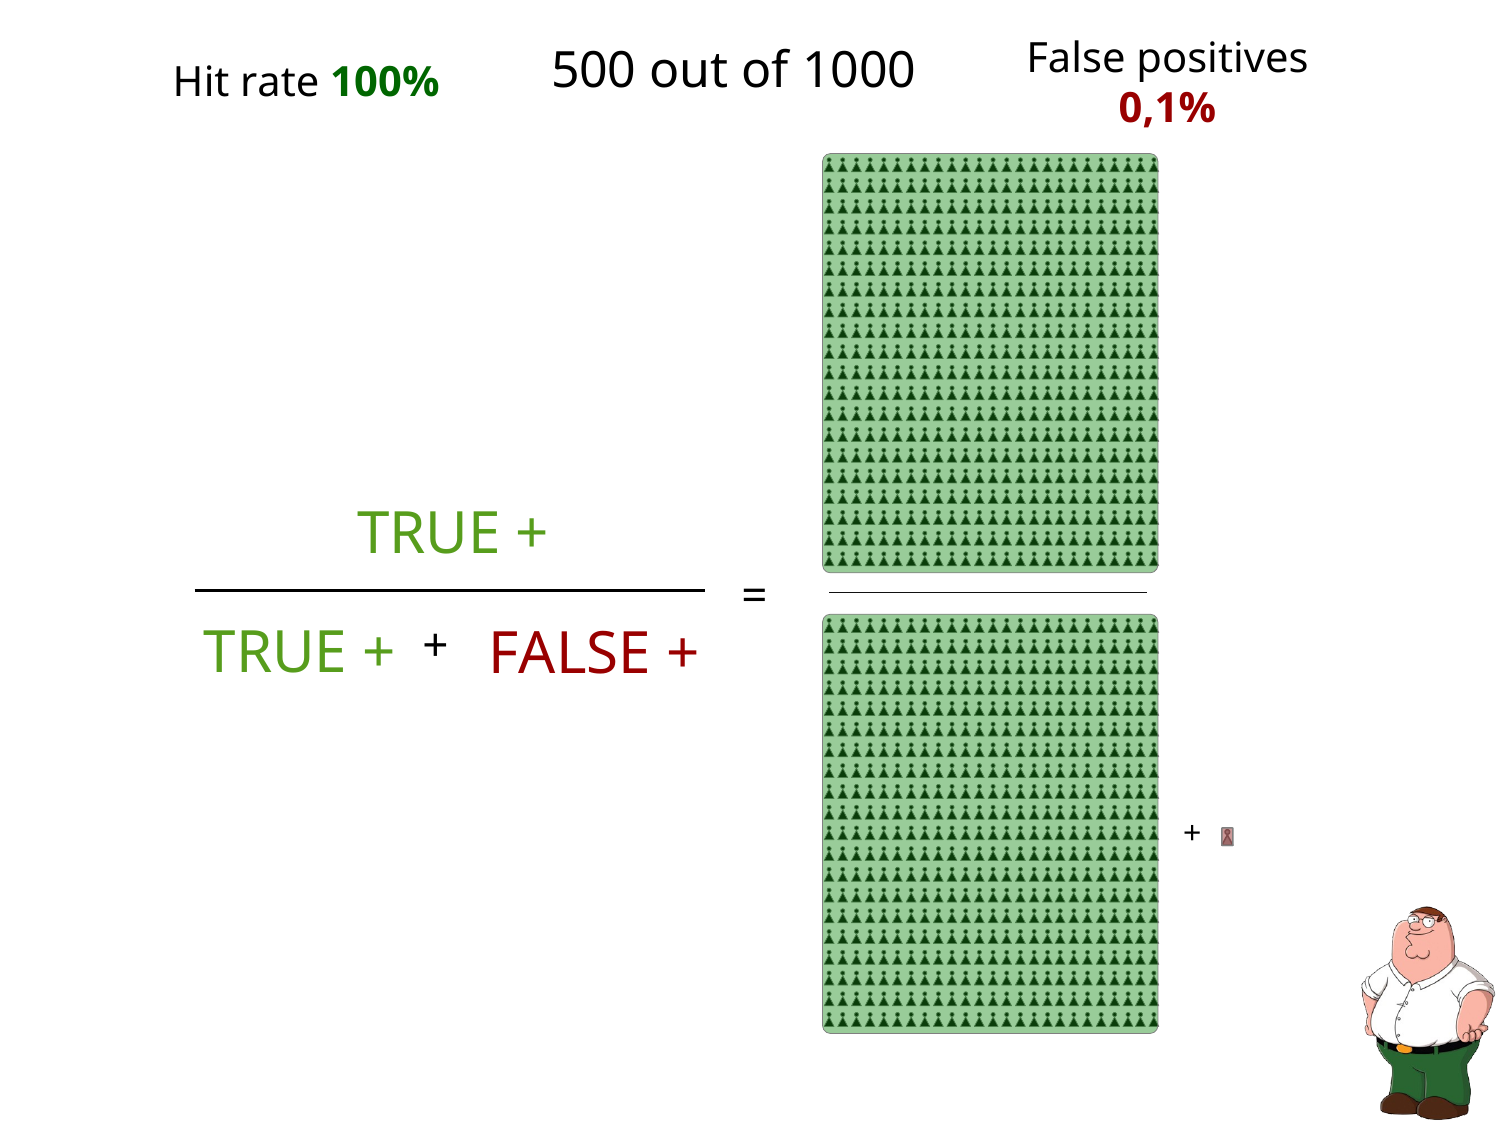

False positives
0,1%
Hit rate 100%
500 out of 1000
TRUE +
=
TRUE +
+
FALSE +
+